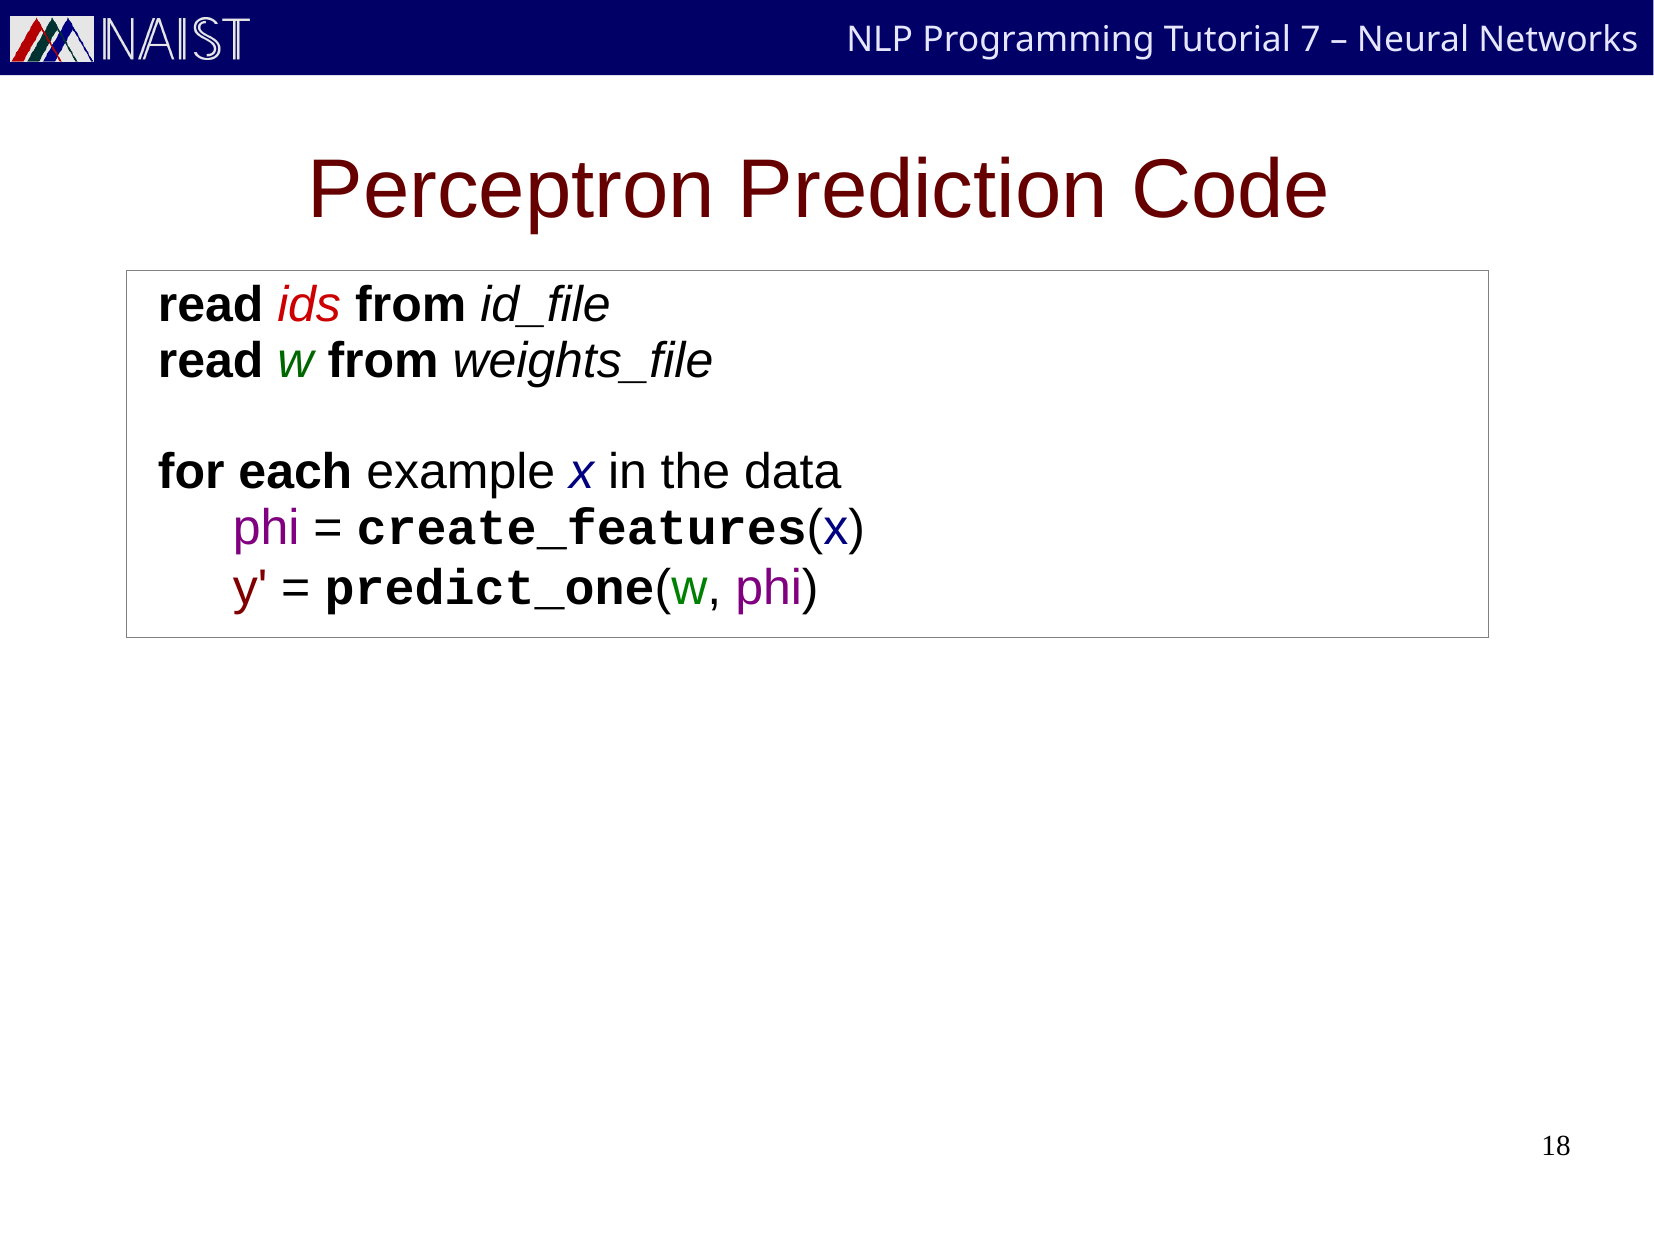

# Perceptron Prediction Code
read ids from id_file
read w from weights_file
for each example x in the data
	phi = create_features(x)
	y' = predict_one(w, phi)
18